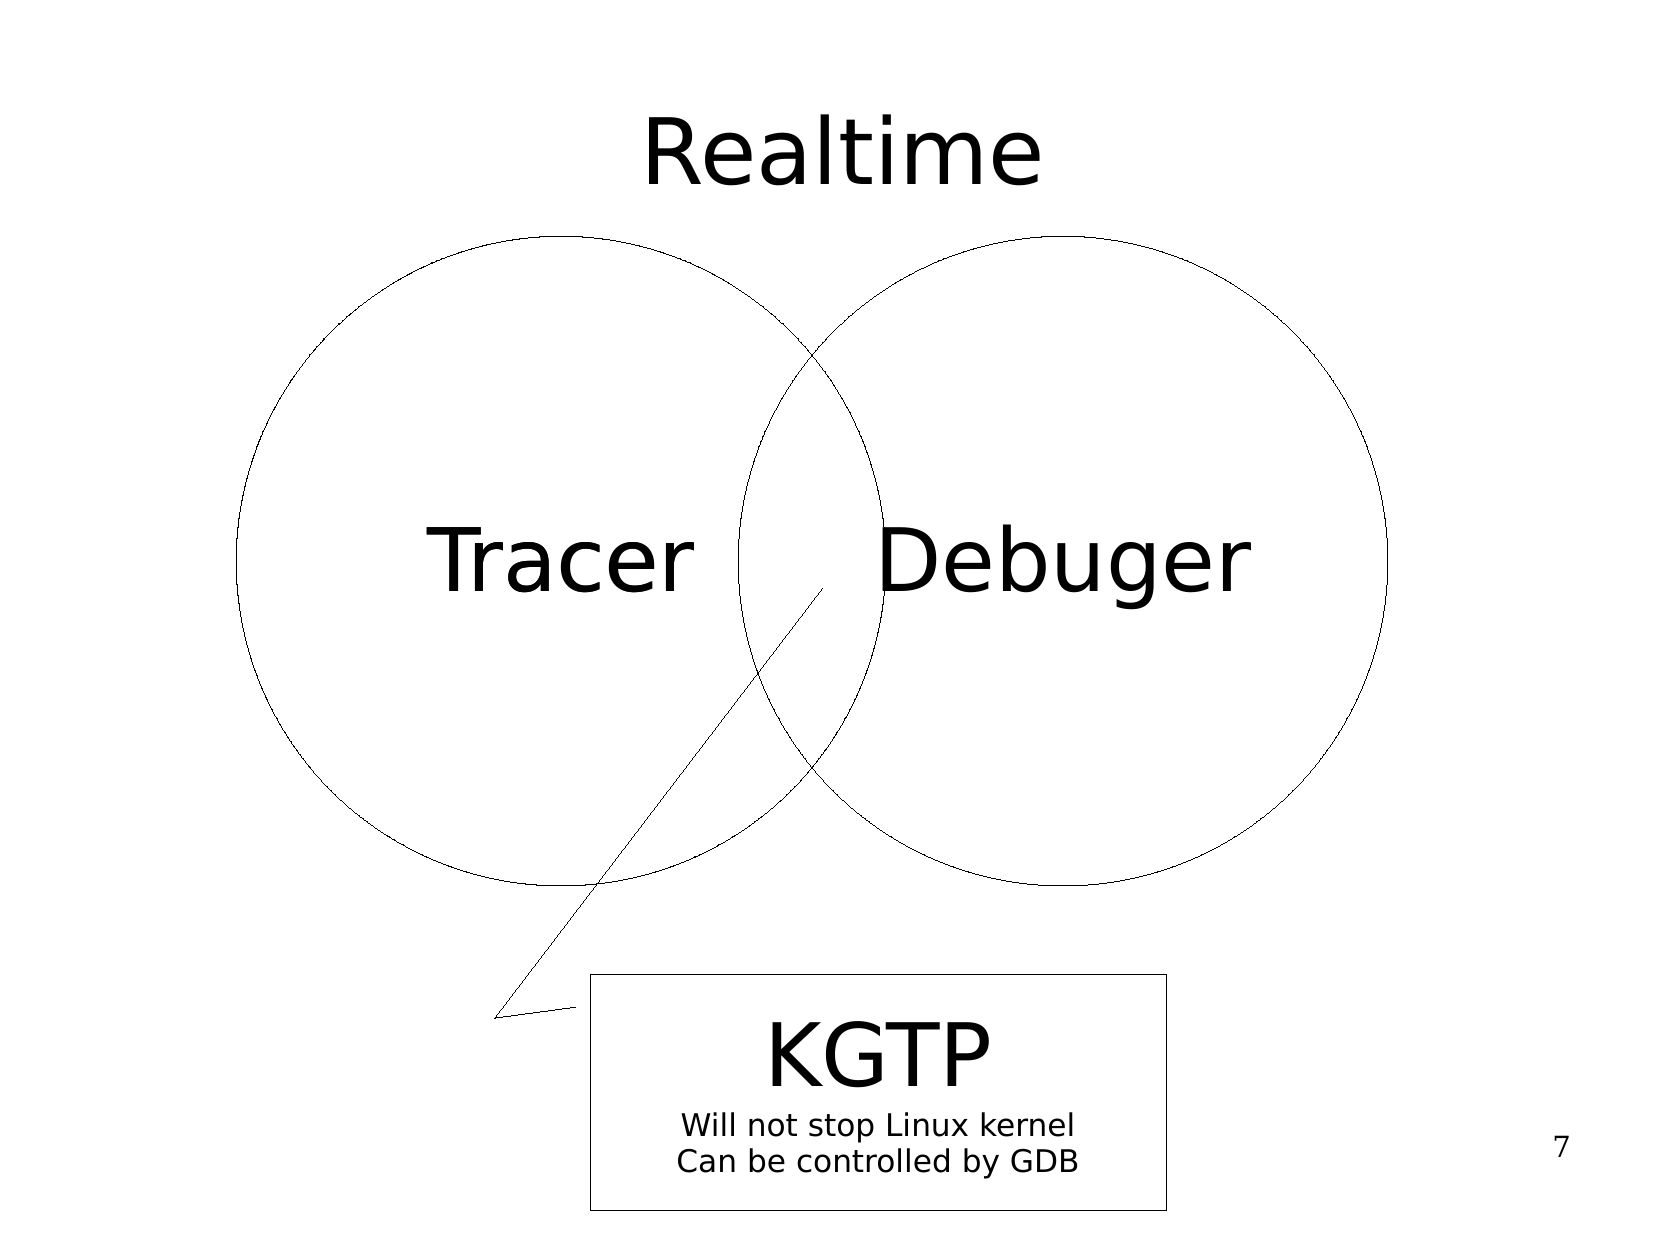

# Realtime
Tracer
Tracer
Debuger
KGTP
Will not stop Linux kernel
Can be controlled by GDB
7